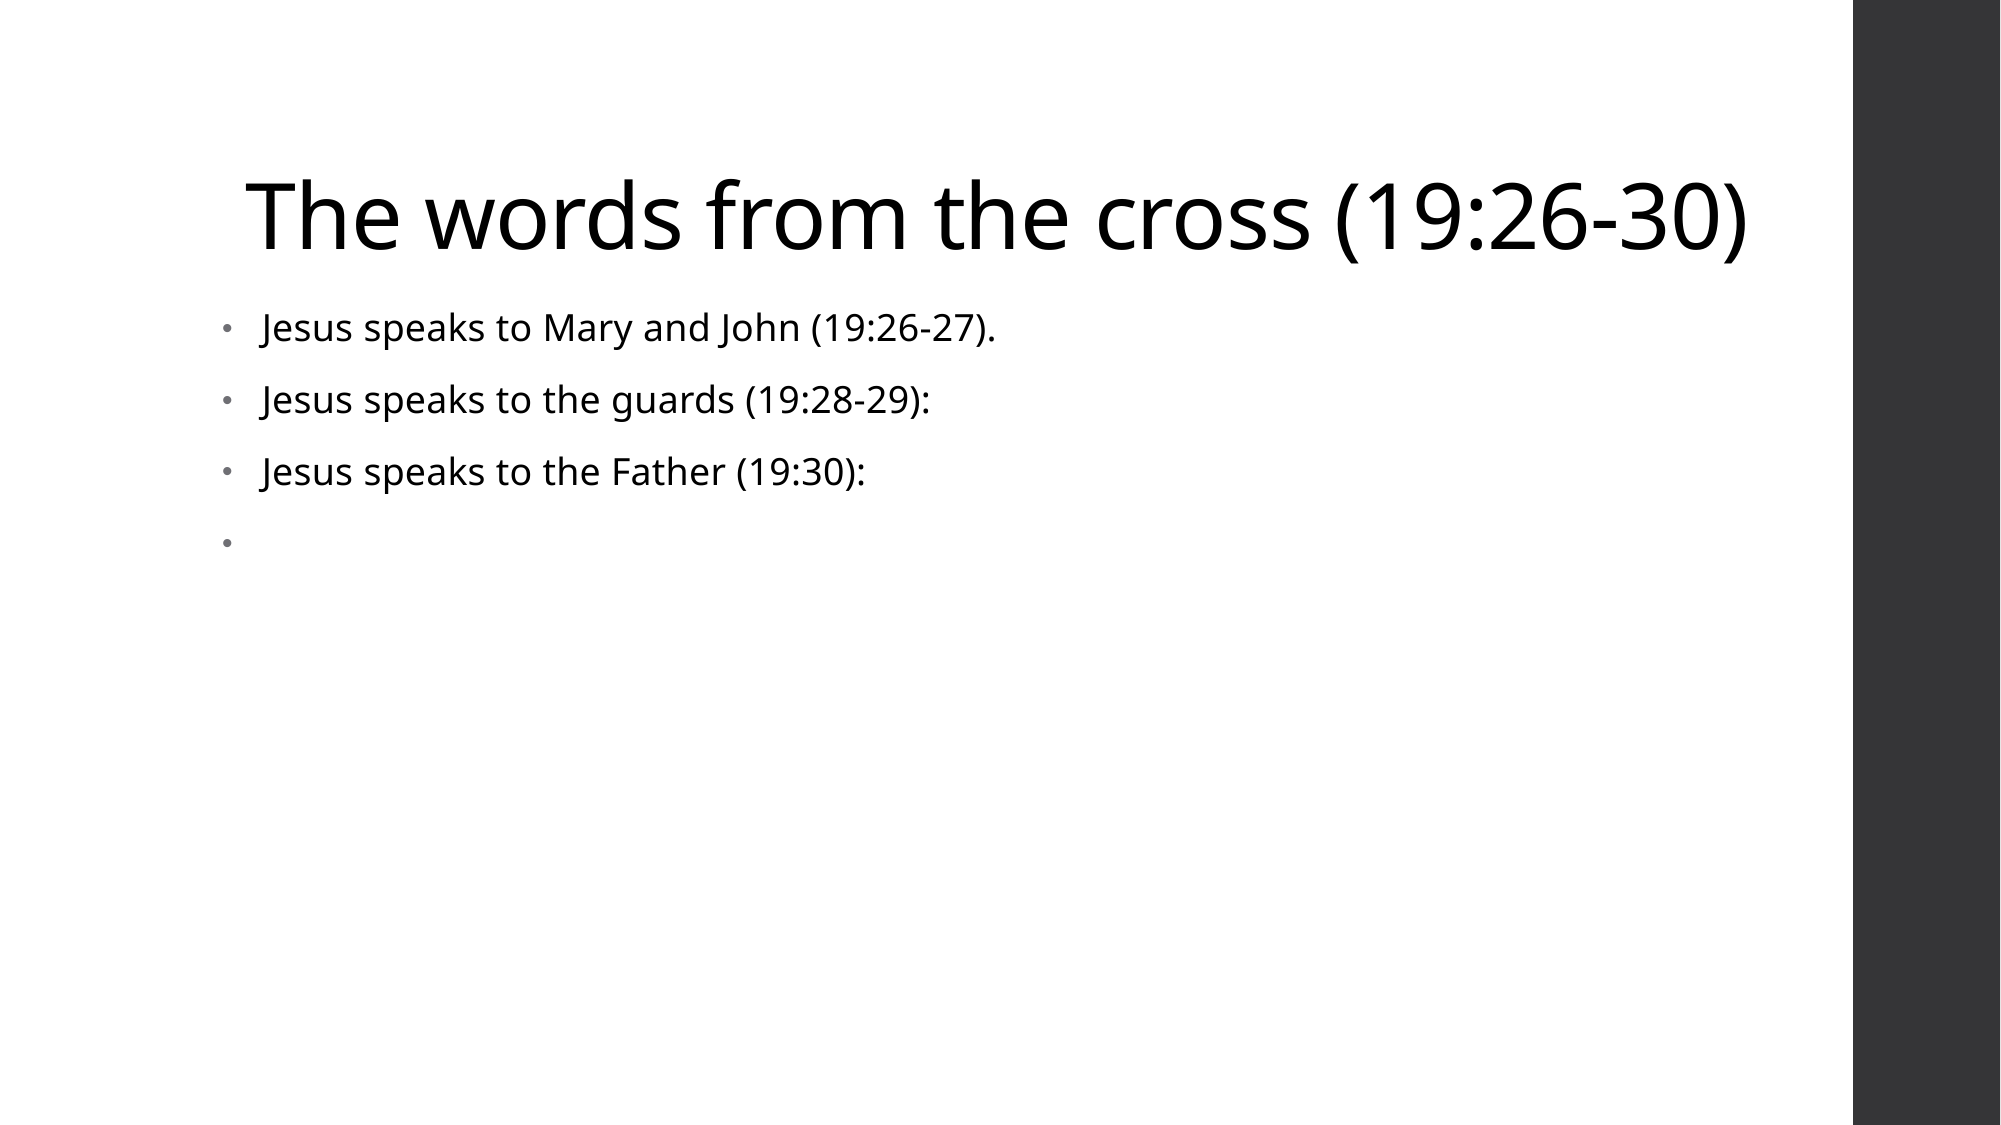

# The words from the cross (19:26-30)
 Jesus speaks to Mary and John (19:26-27).
 Jesus speaks to the guards (19:28-29):
 Jesus speaks to the Father (19:30):